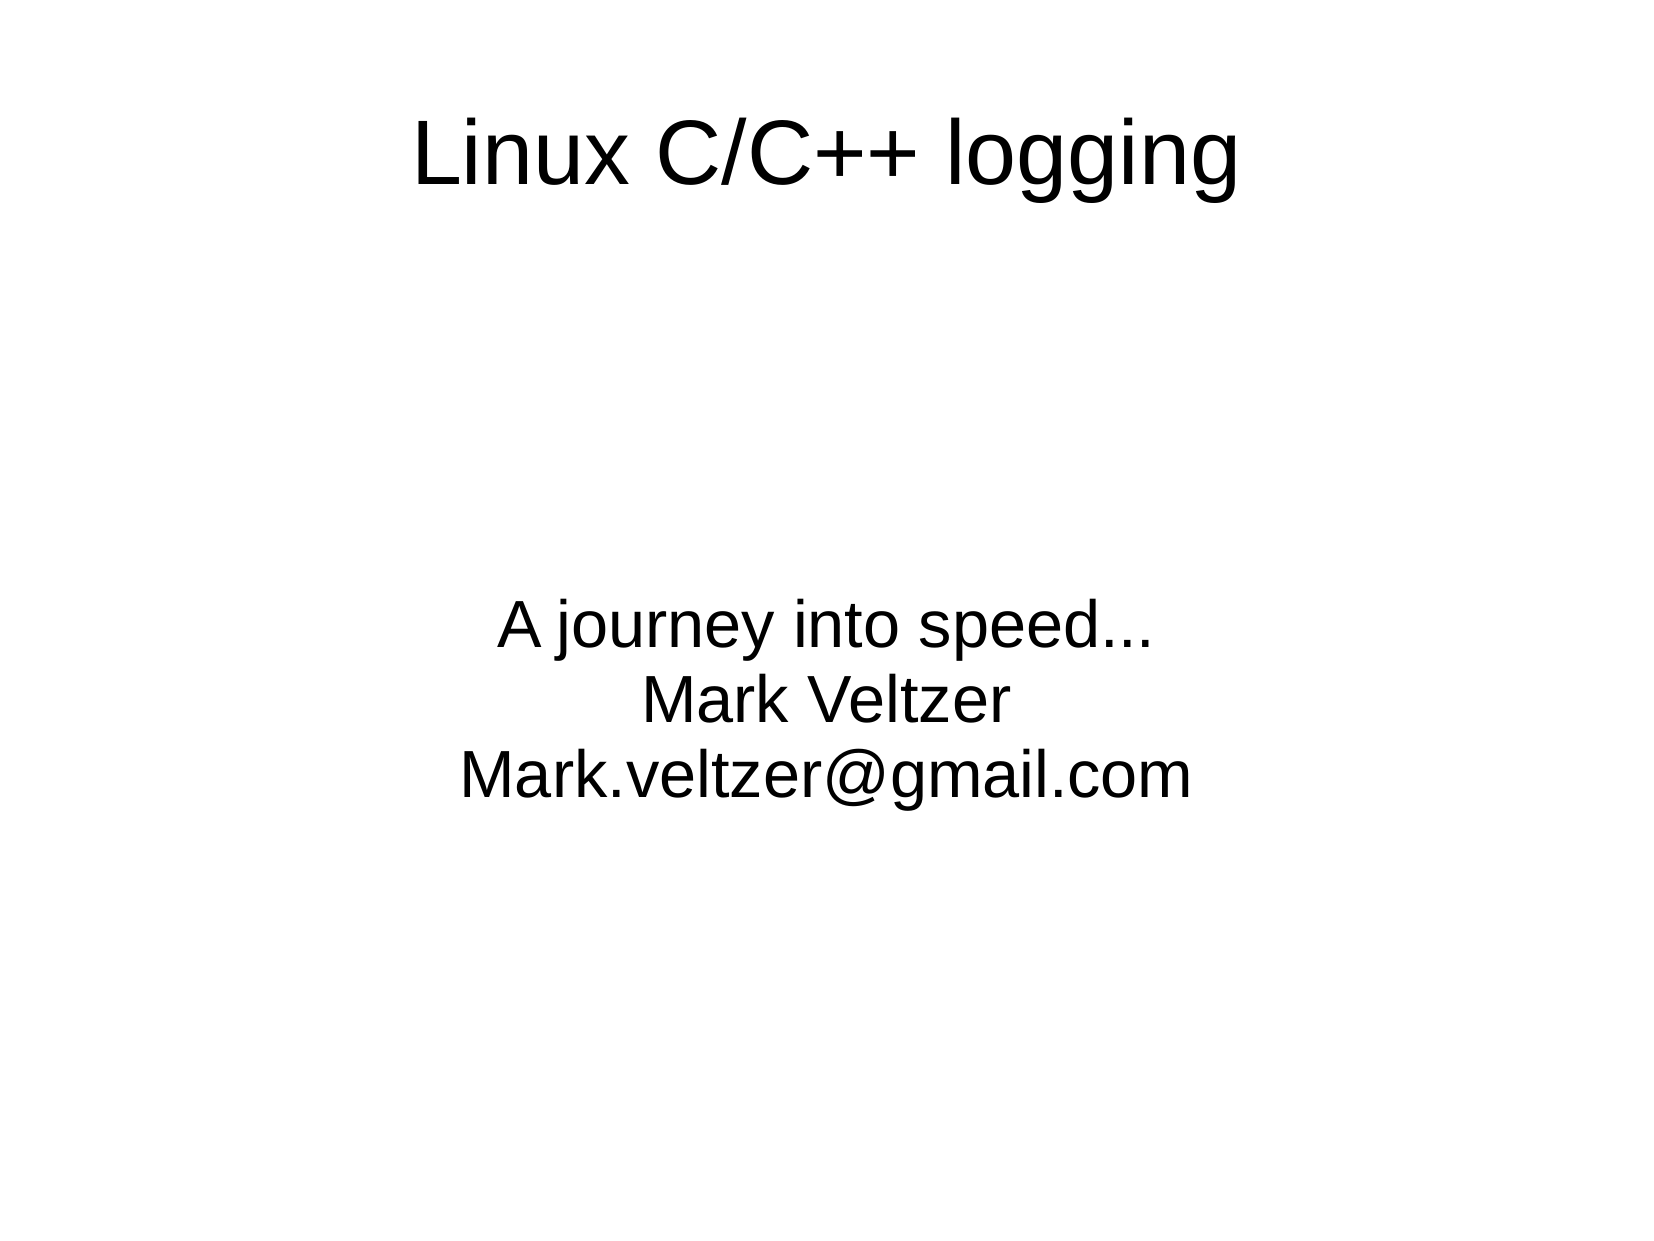

# Linux C/C++ logging
A journey into speed...
Mark Veltzer
Mark.veltzer@gmail.com